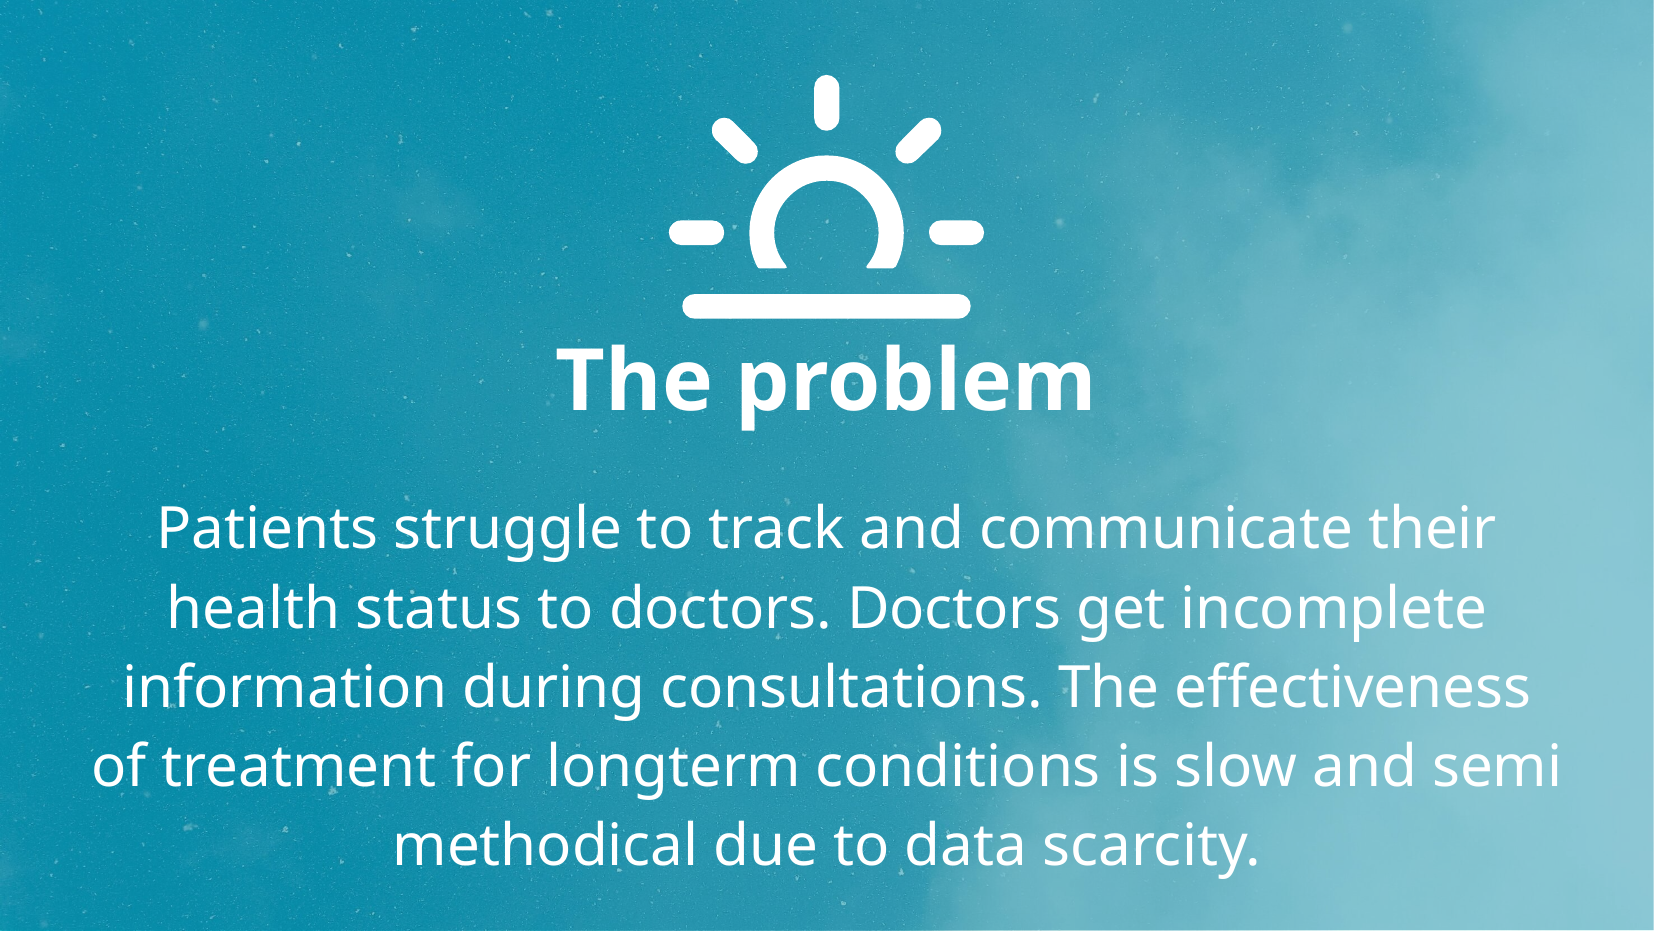

# The problem
Patients struggle to track and communicate their health status to doctors. Doctors get incomplete information during consultations. The effectiveness of treatment for longterm conditions is slow and semi methodical due to data scarcity.